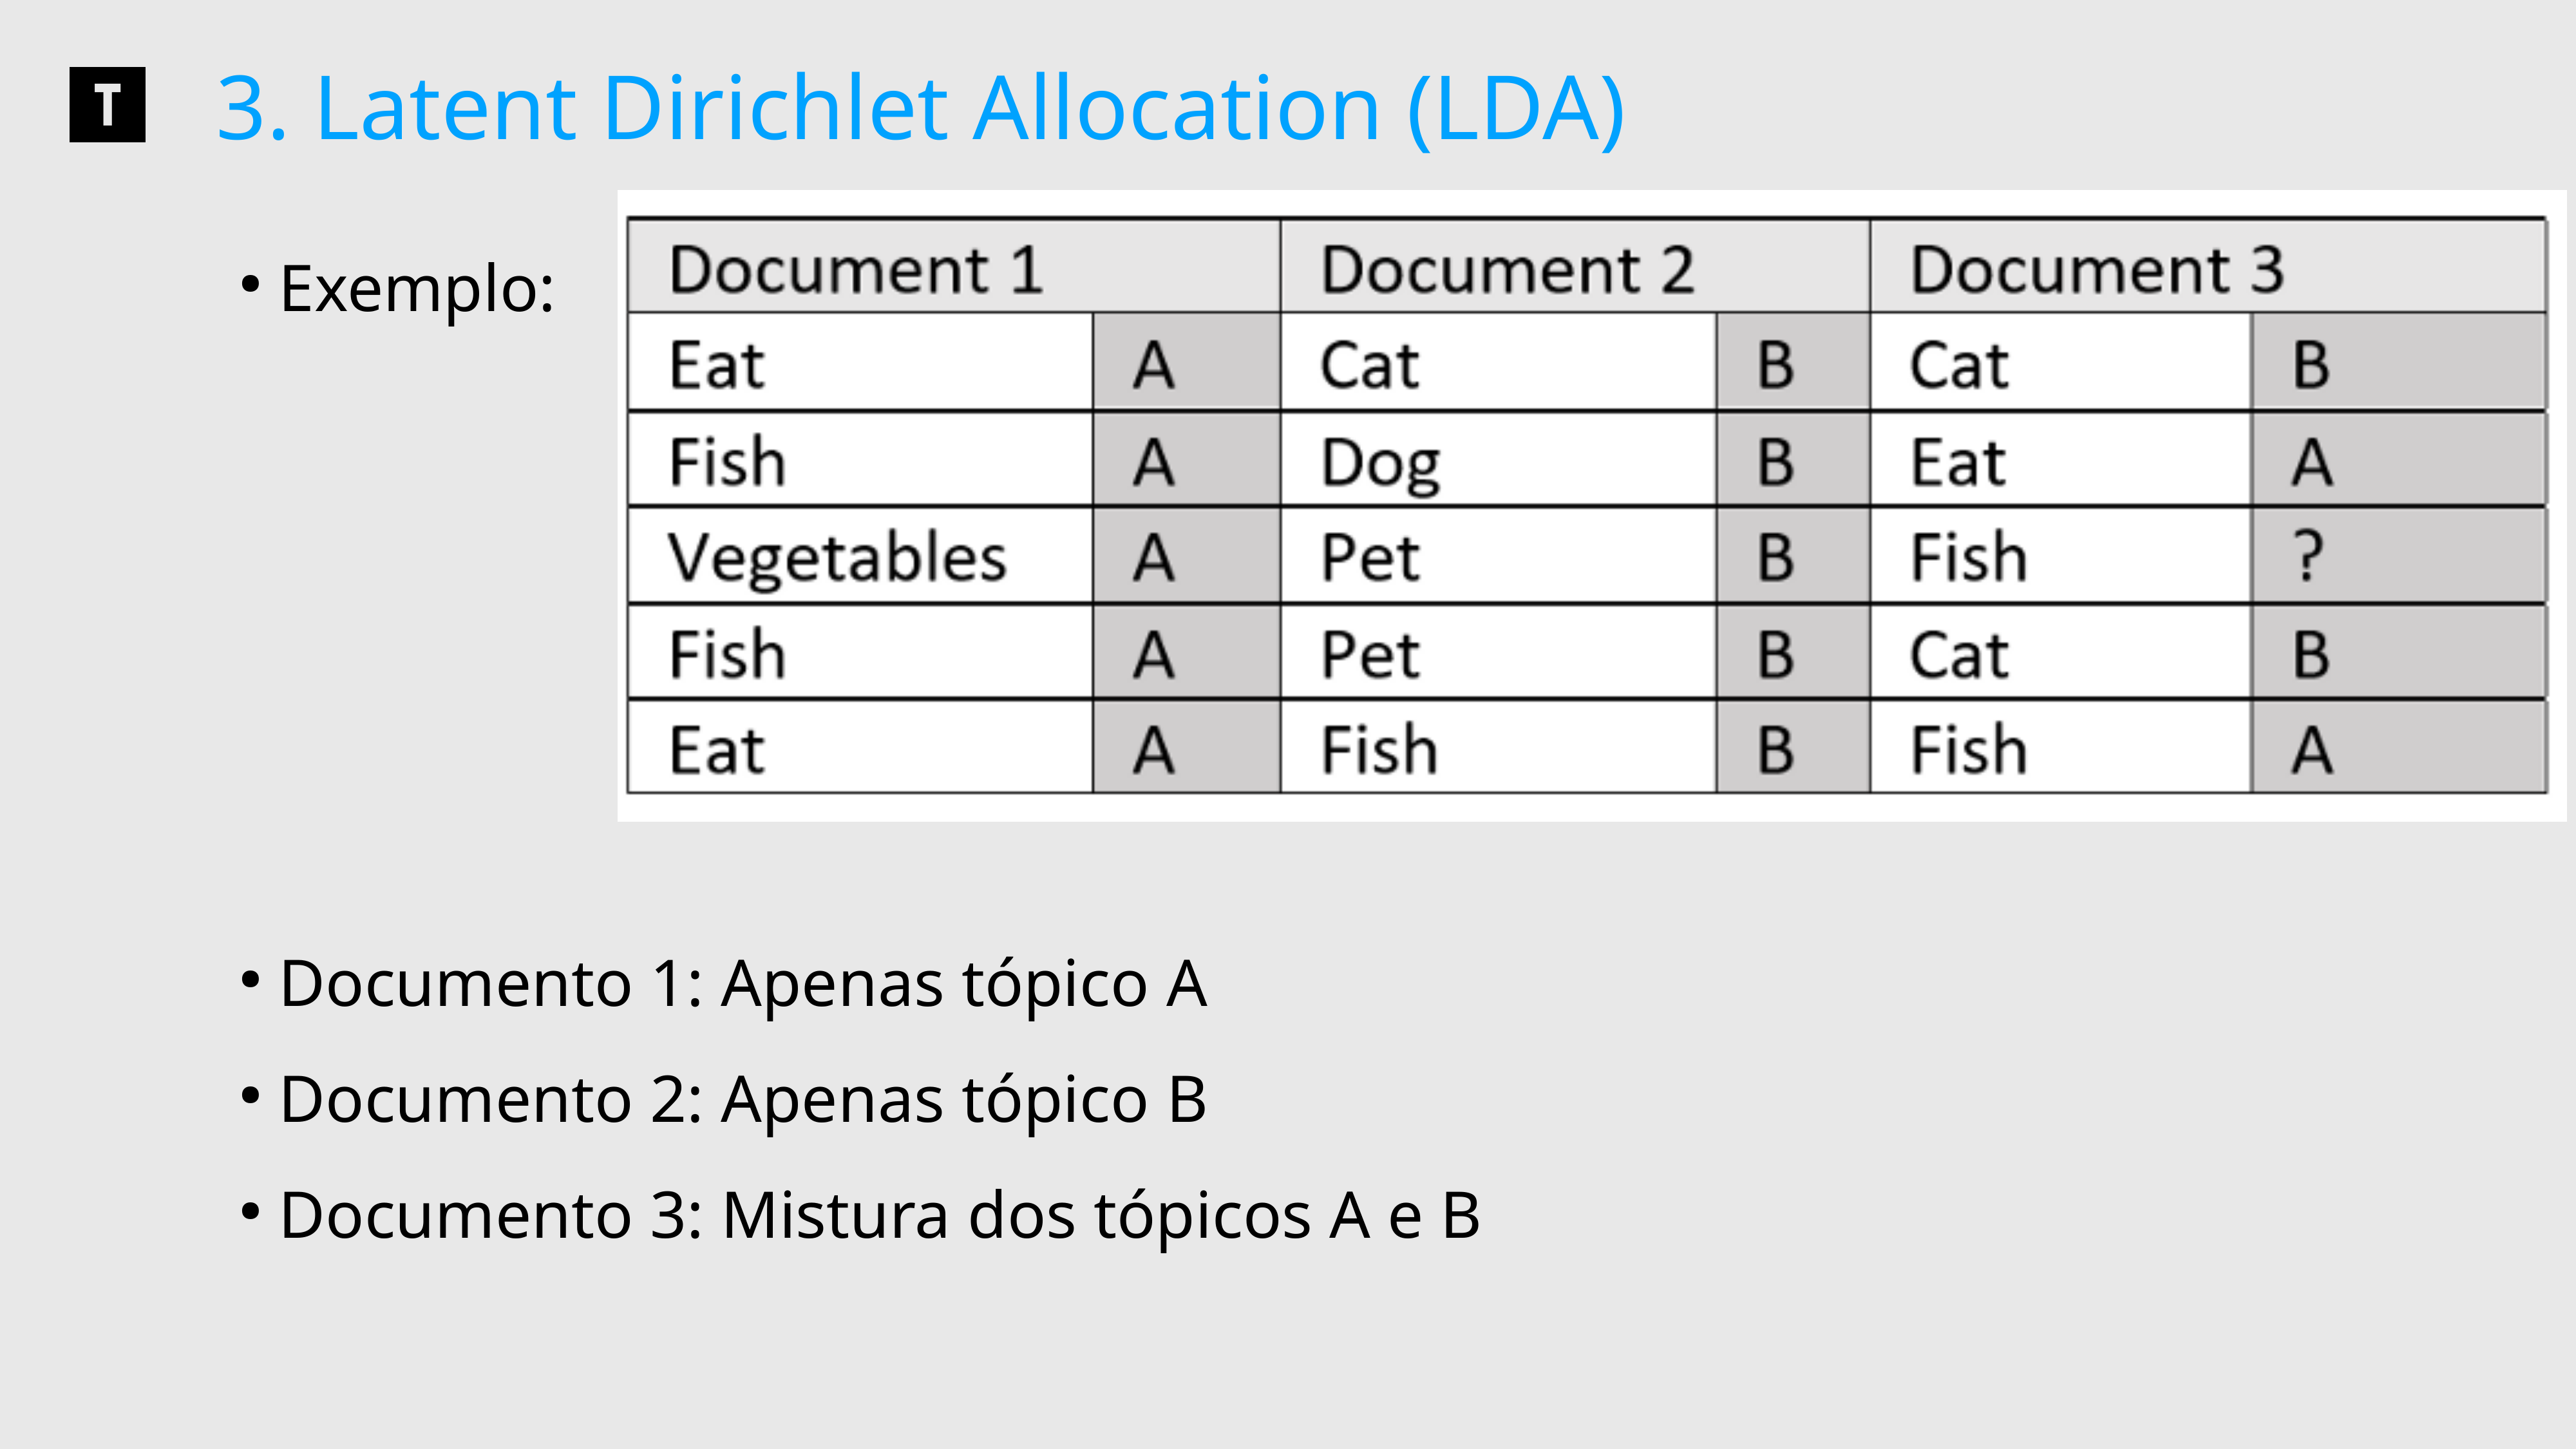

3. Latent Dirichlet Allocation (LDA)
 Exemplo:
 Documento 1: Apenas tópico A
 Documento 2: Apenas tópico B
 Documento 3: Mistura dos tópicos A e B